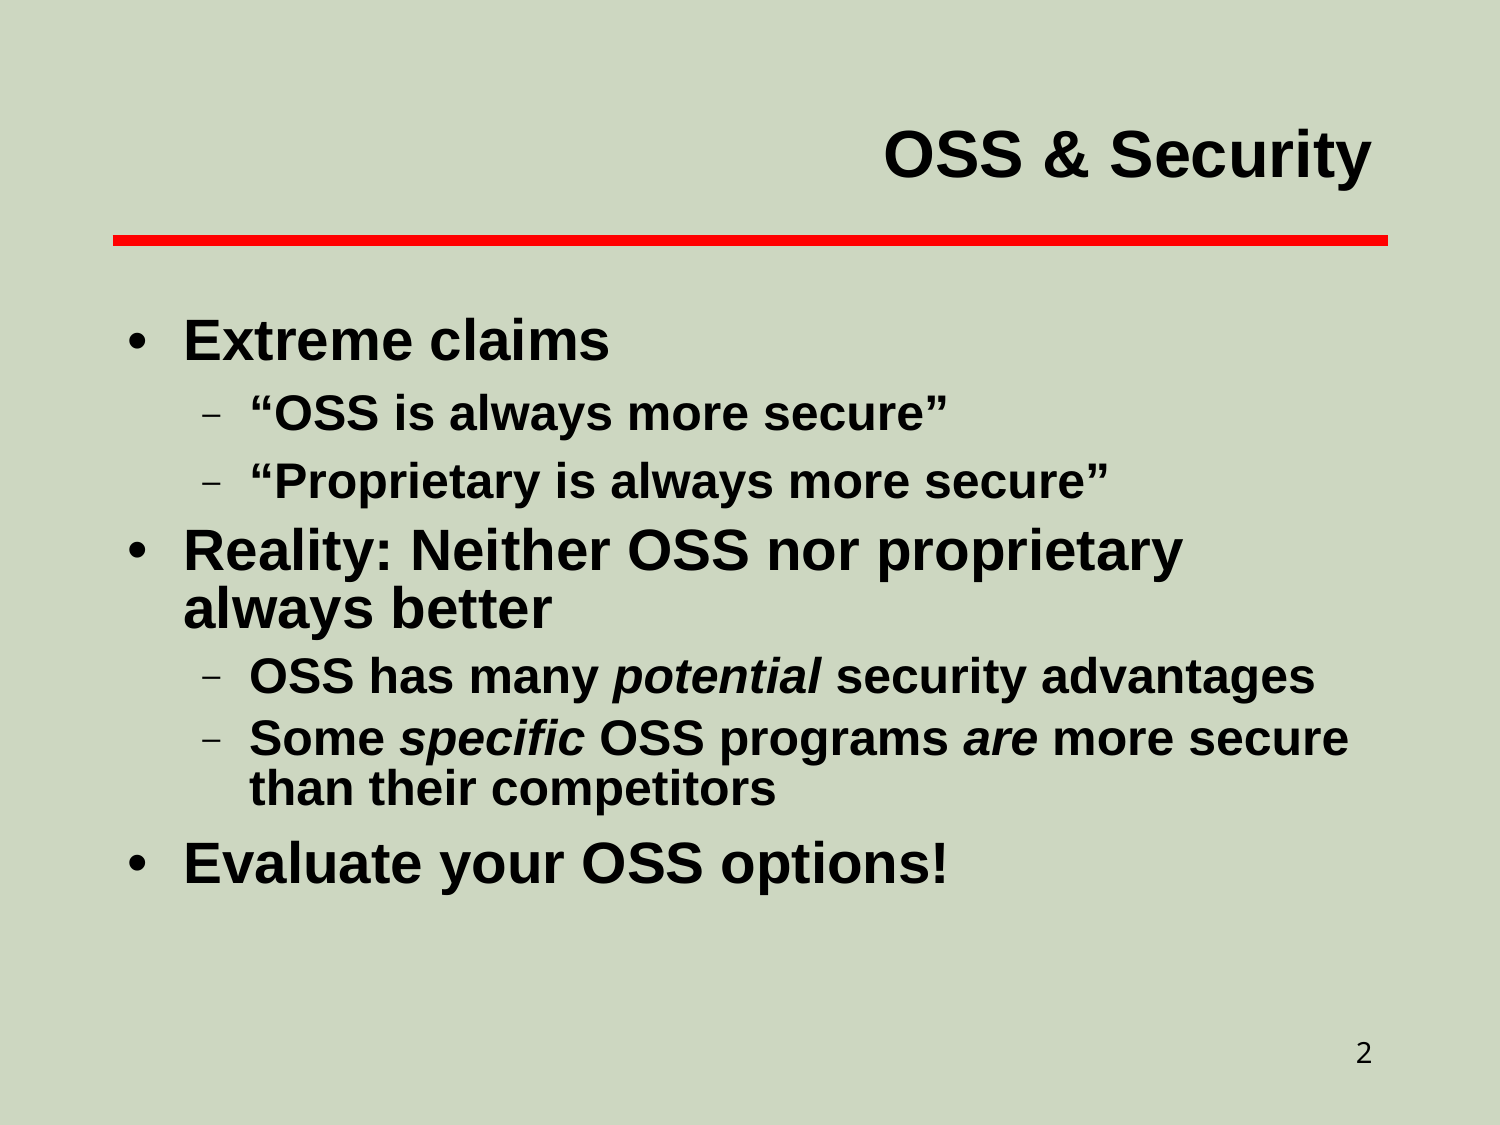

# OSS & Security
Extreme claims
“OSS is always more secure”
“Proprietary is always more secure”
Reality: Neither OSS nor proprietary always better
OSS has many potential security advantages
Some specific OSS programs are more secure than their competitors
Evaluate your OSS options!